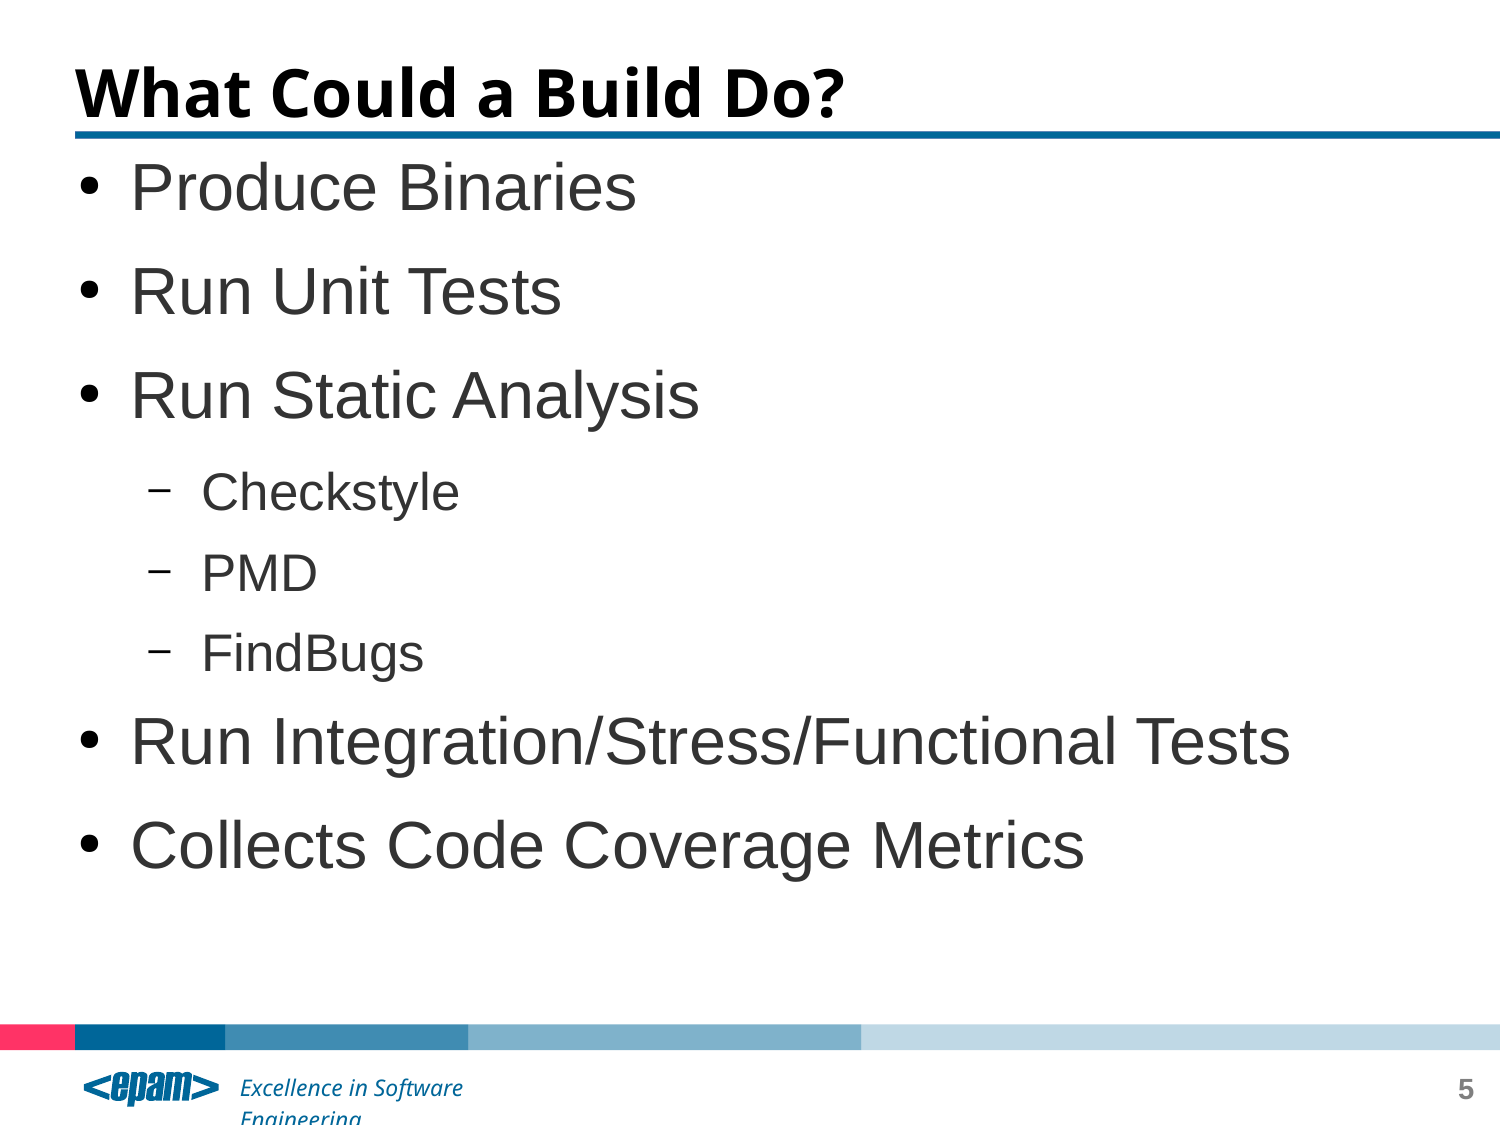

# What Could a Build Do?
Produce Binaries
Run Unit Tests
Run Static Analysis
Checkstyle
PMD
FindBugs
Run Integration/Stress/Functional Tests
Collects Code Coverage Metrics